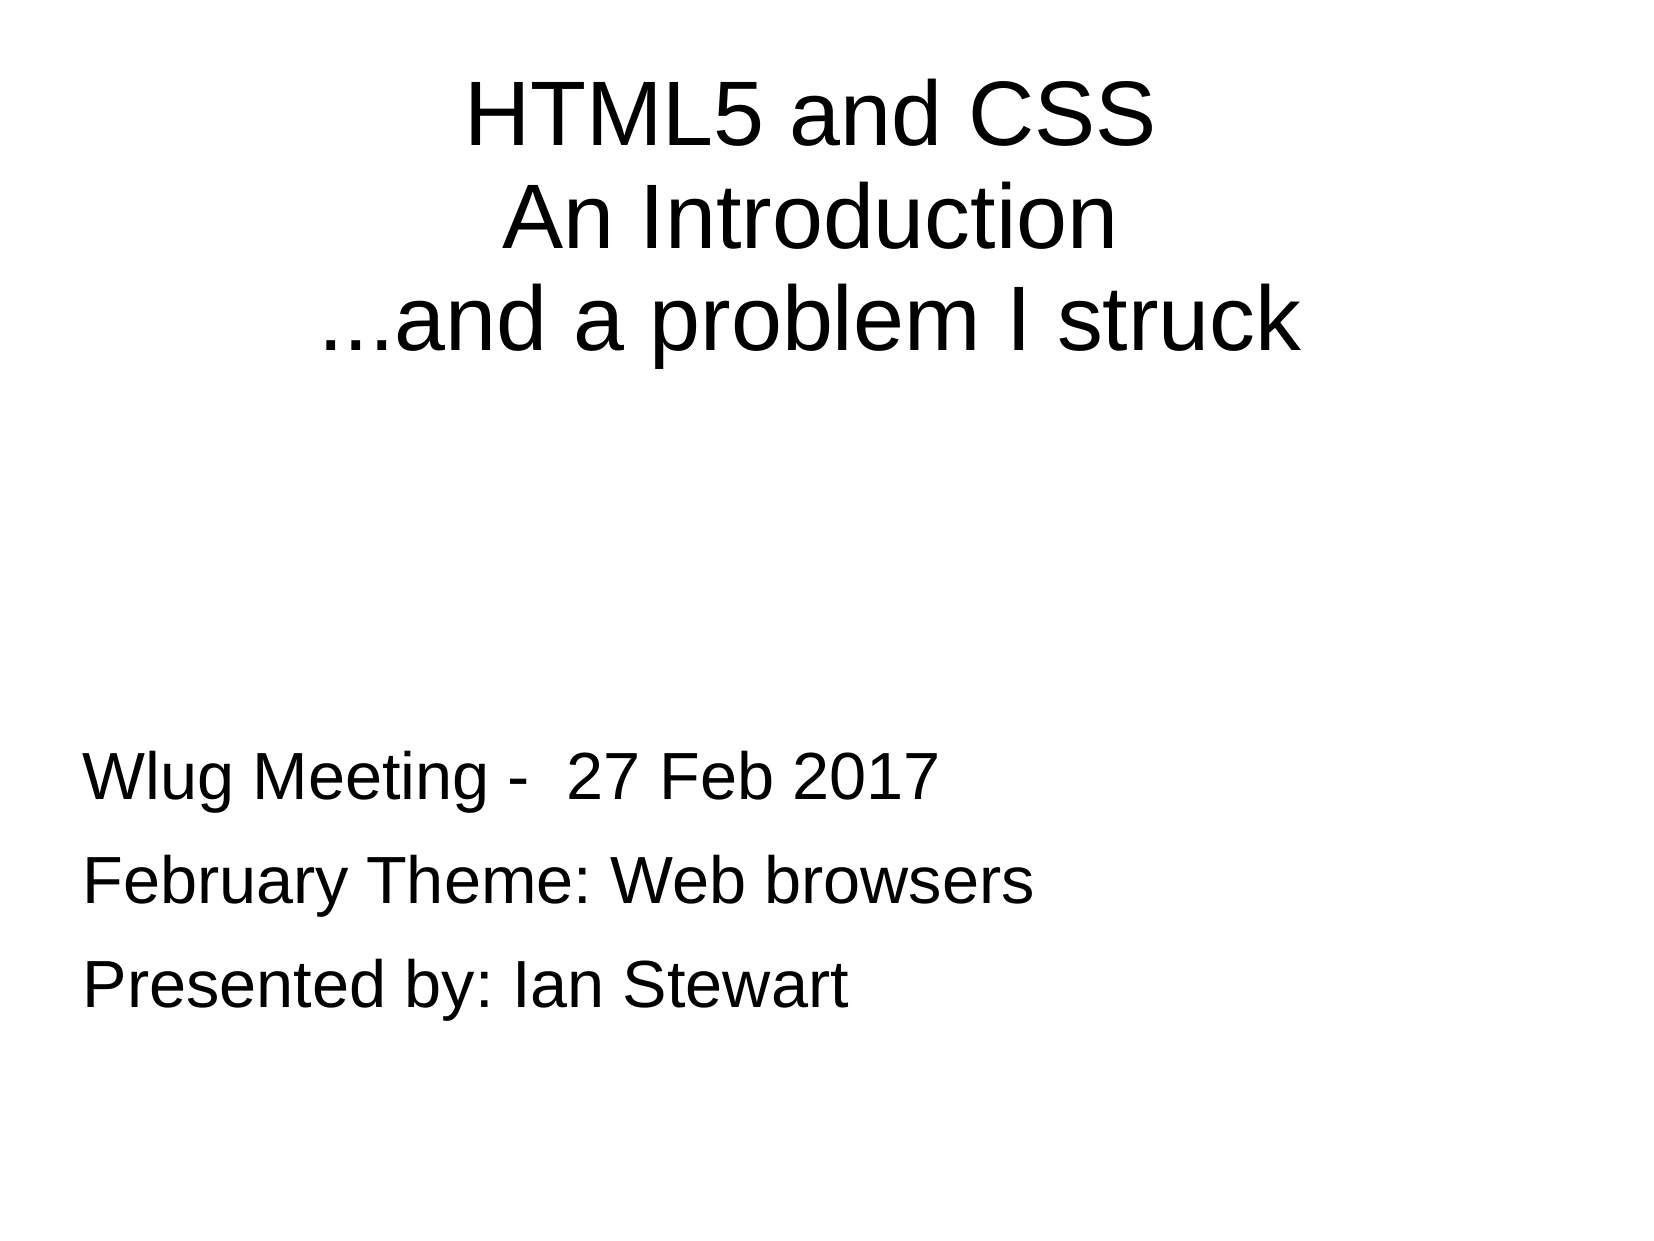

# HTML5 and CSS An Introduction ...and a problem I struck
Wlug Meeting - 27 Feb 2017
February Theme: Web browsers
Presented by: Ian Stewart